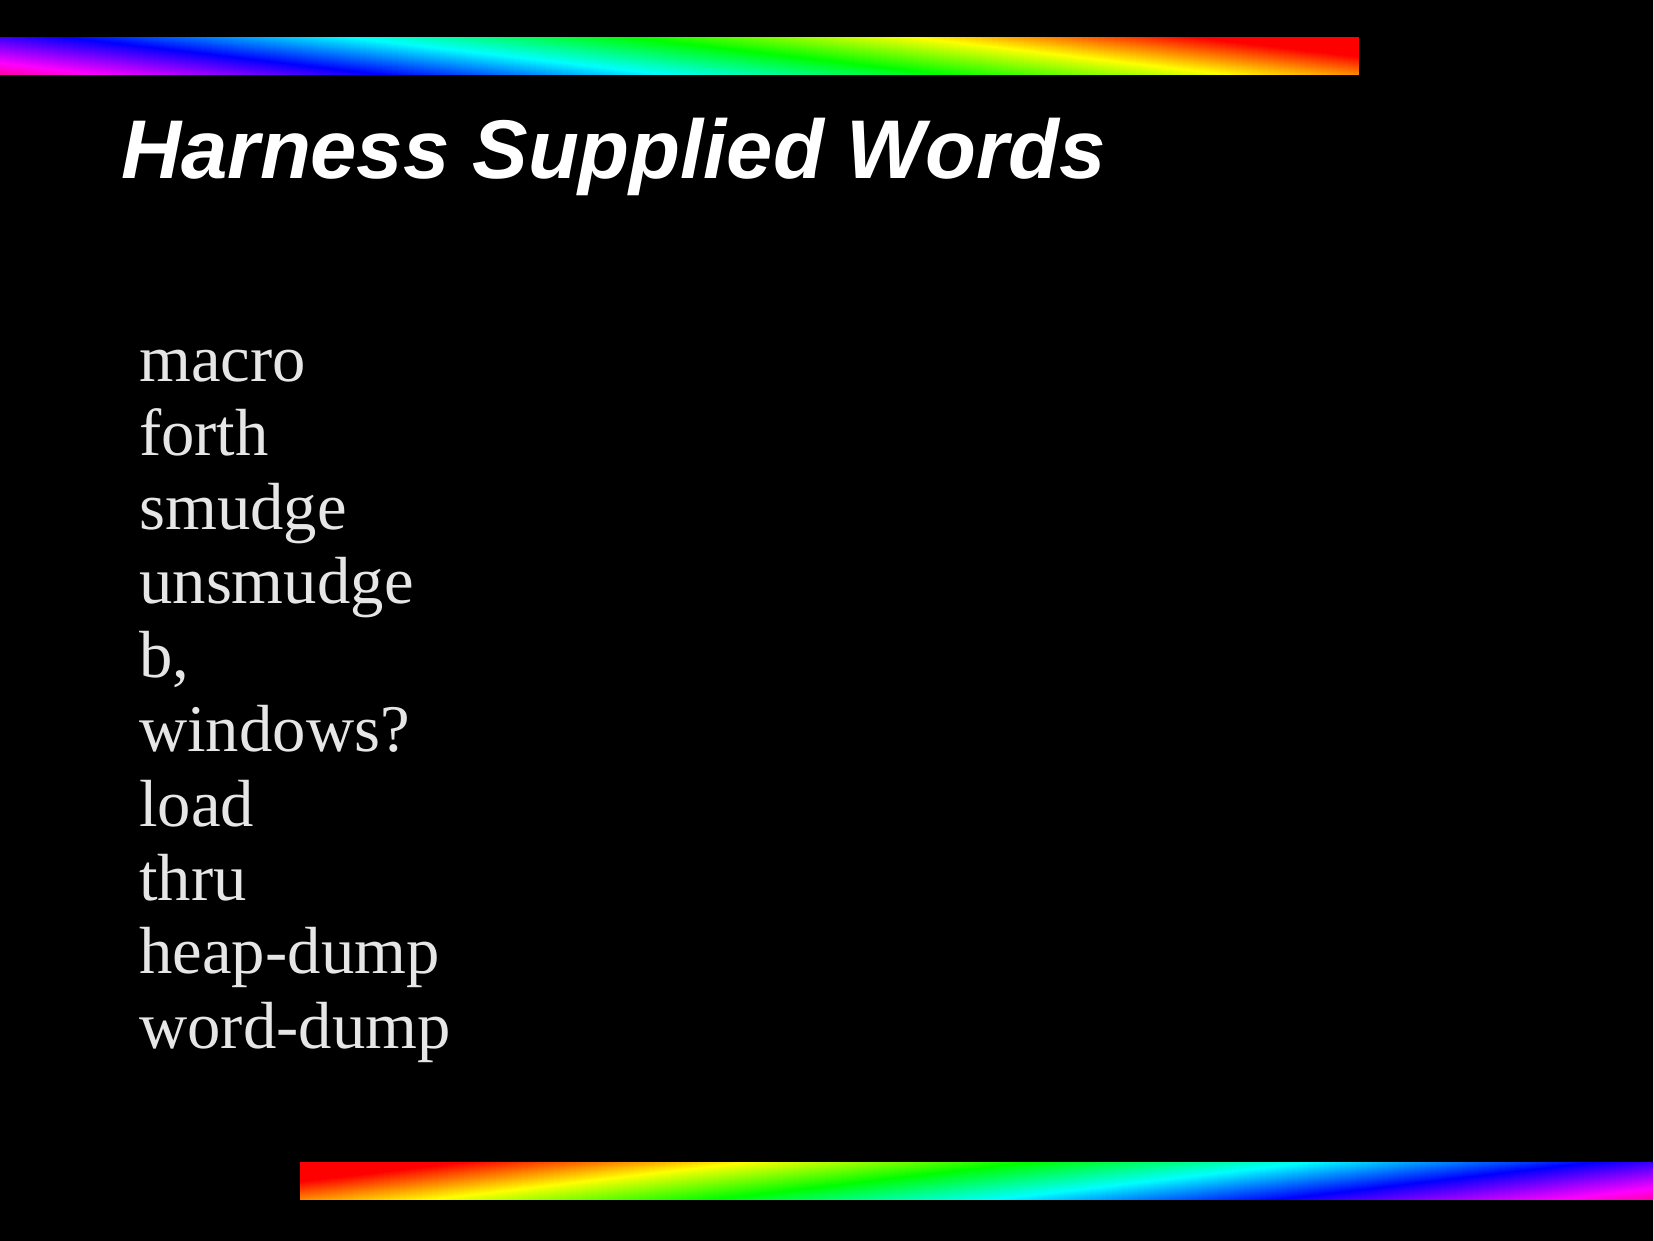

# Harness Supplied Words
macro
forth
smudge
unsmudge
b,
windows?
load
thru
heap-dump
word-dump